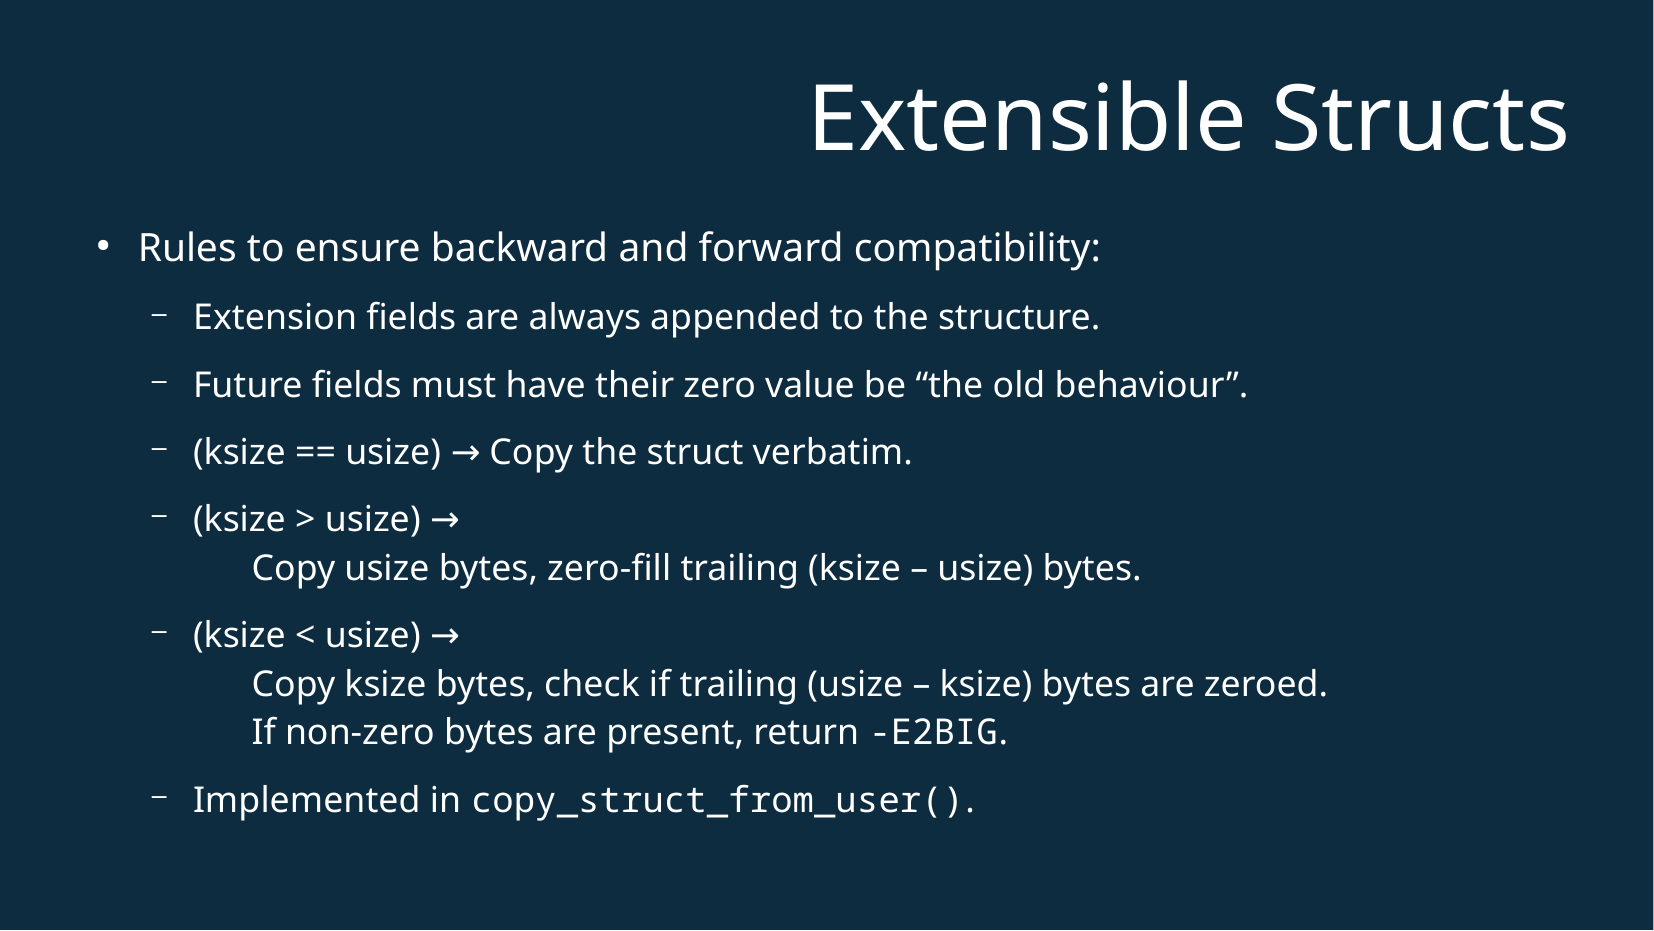

# Extensible Structs
Rules to ensure backward and forward compatibility:
Extension fields are always appended to the structure.
Future fields must have their zero value be “the old behaviour”.
(ksize == usize) → Copy the struct verbatim.
(ksize > usize) →
	Copy usize bytes, zero-fill trailing (ksize – usize) bytes.
(ksize < usize) →
	Copy ksize bytes, check if trailing (usize – ksize) bytes are zeroed.
	If non-zero bytes are present, return -E2BIG.
Implemented in copy_struct_from_user().